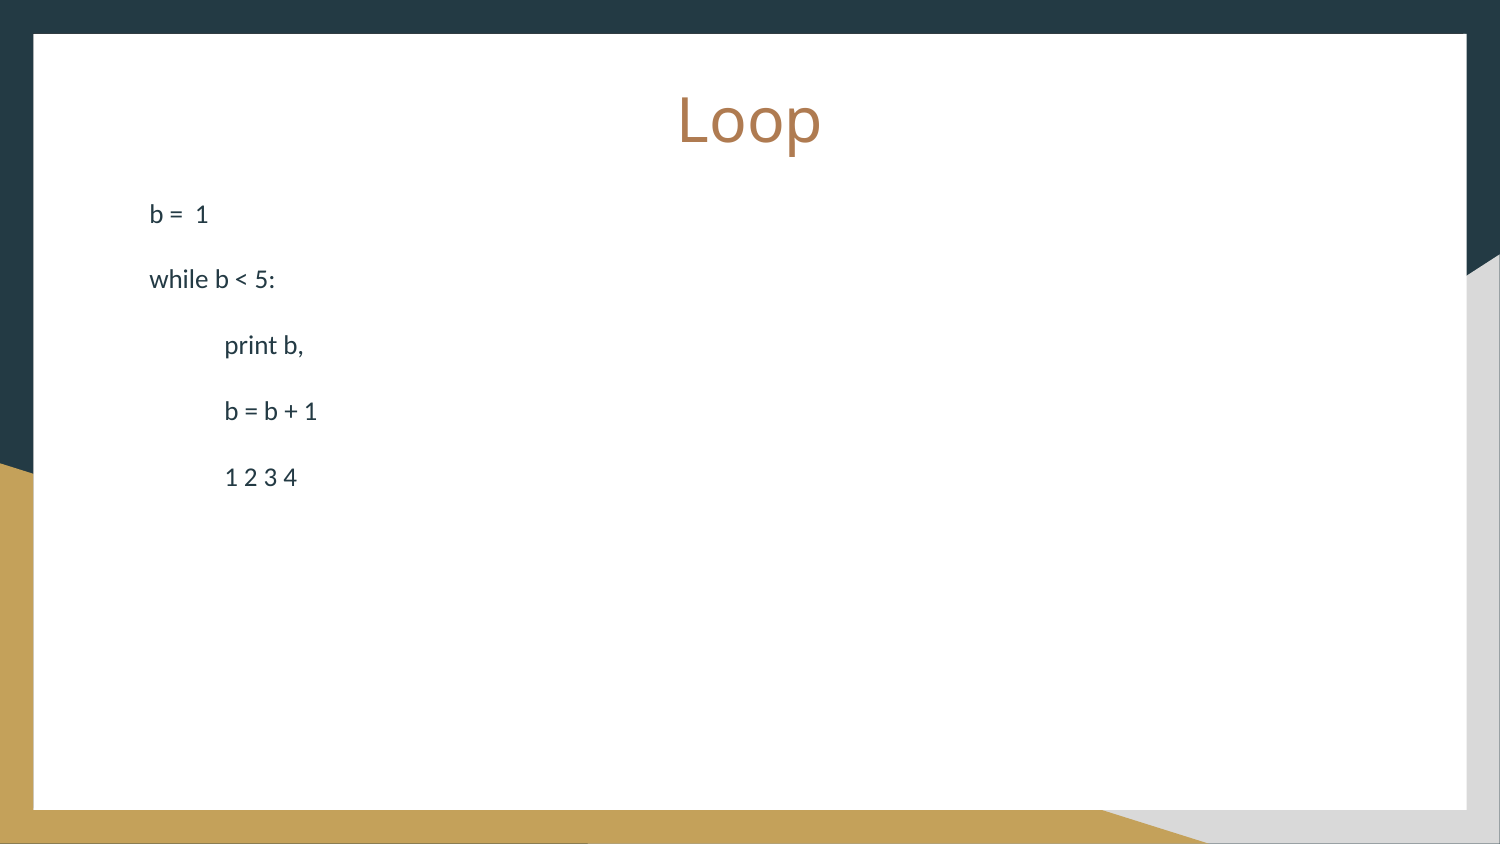

# Loop
b = 1
while b < 5:
print b,
b = b + 1
1 2 3 4